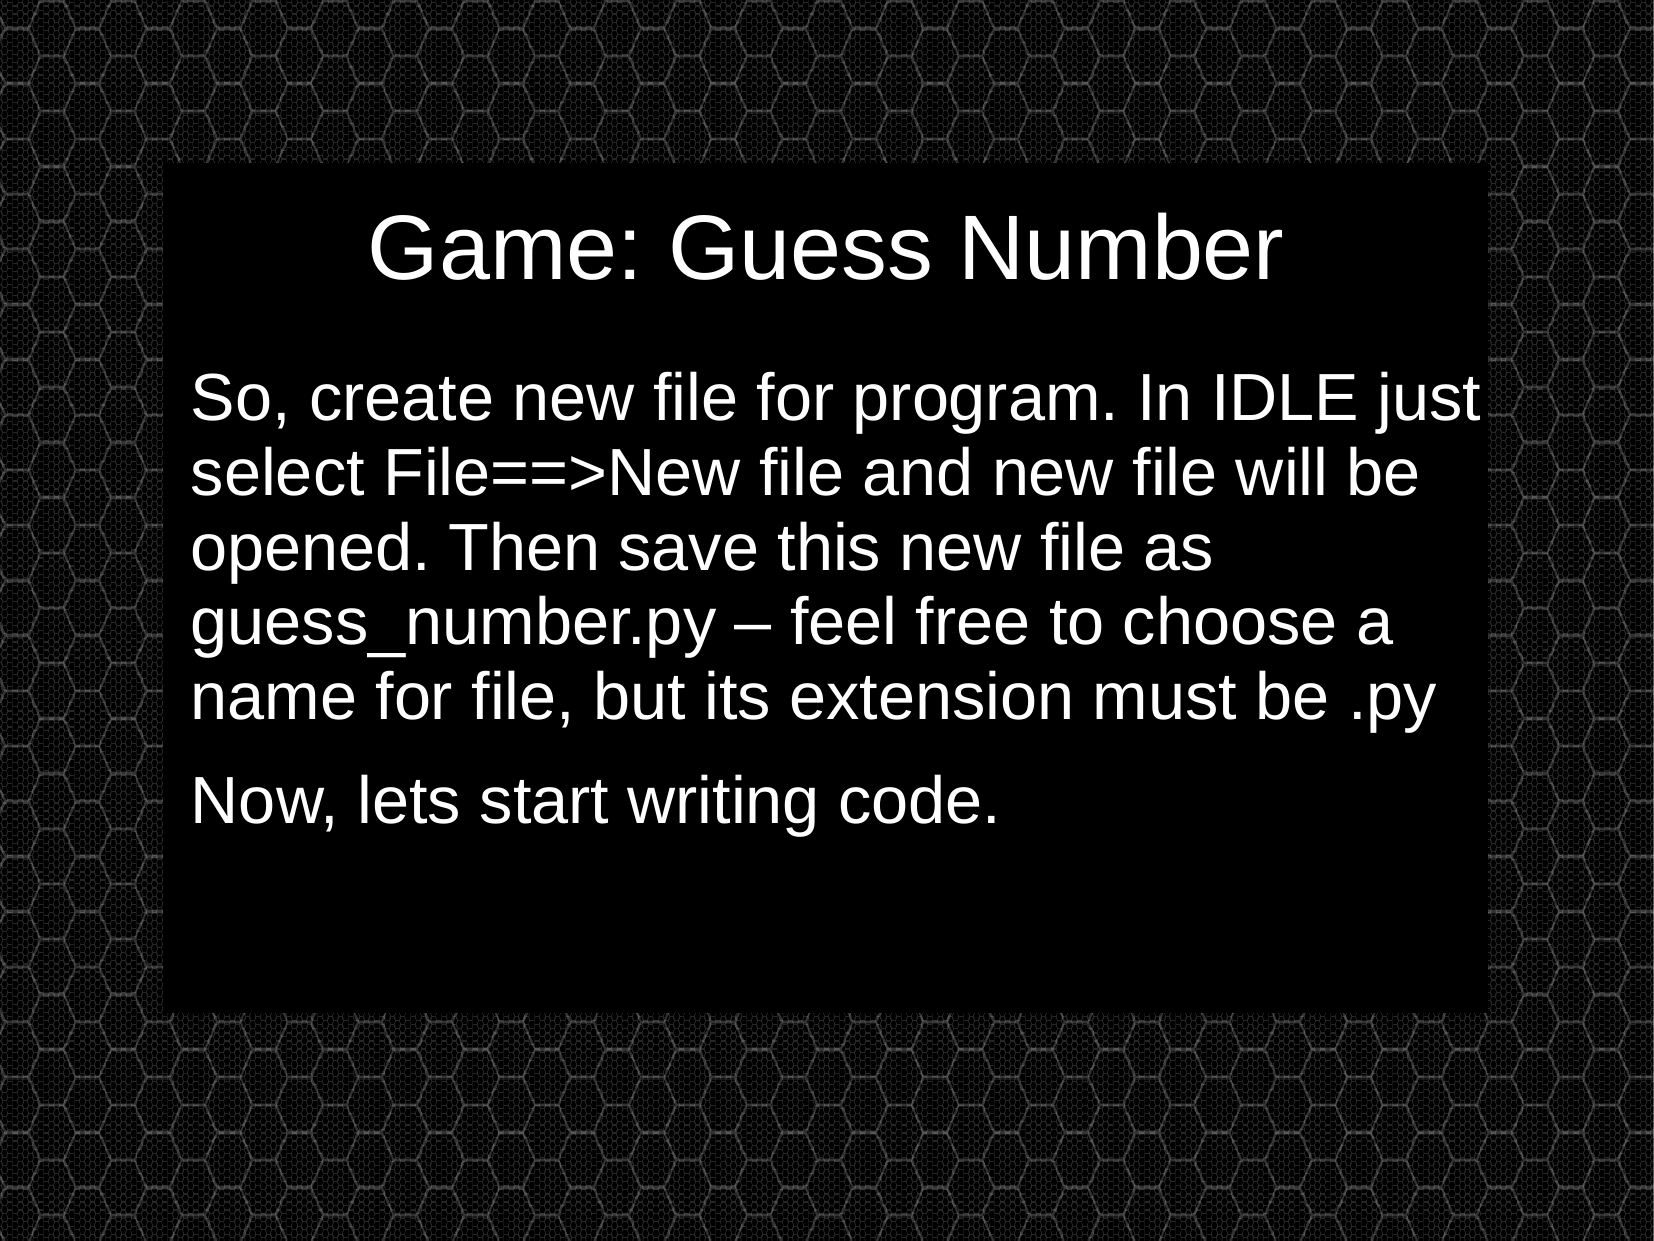

# Game: Guess Number
So, create new file for program. In IDLE just select File==>New file and new file will be opened. Then save this new file as guess_number.py – feel free to choose a name for file, but its extension must be .py
Now, lets start writing code.